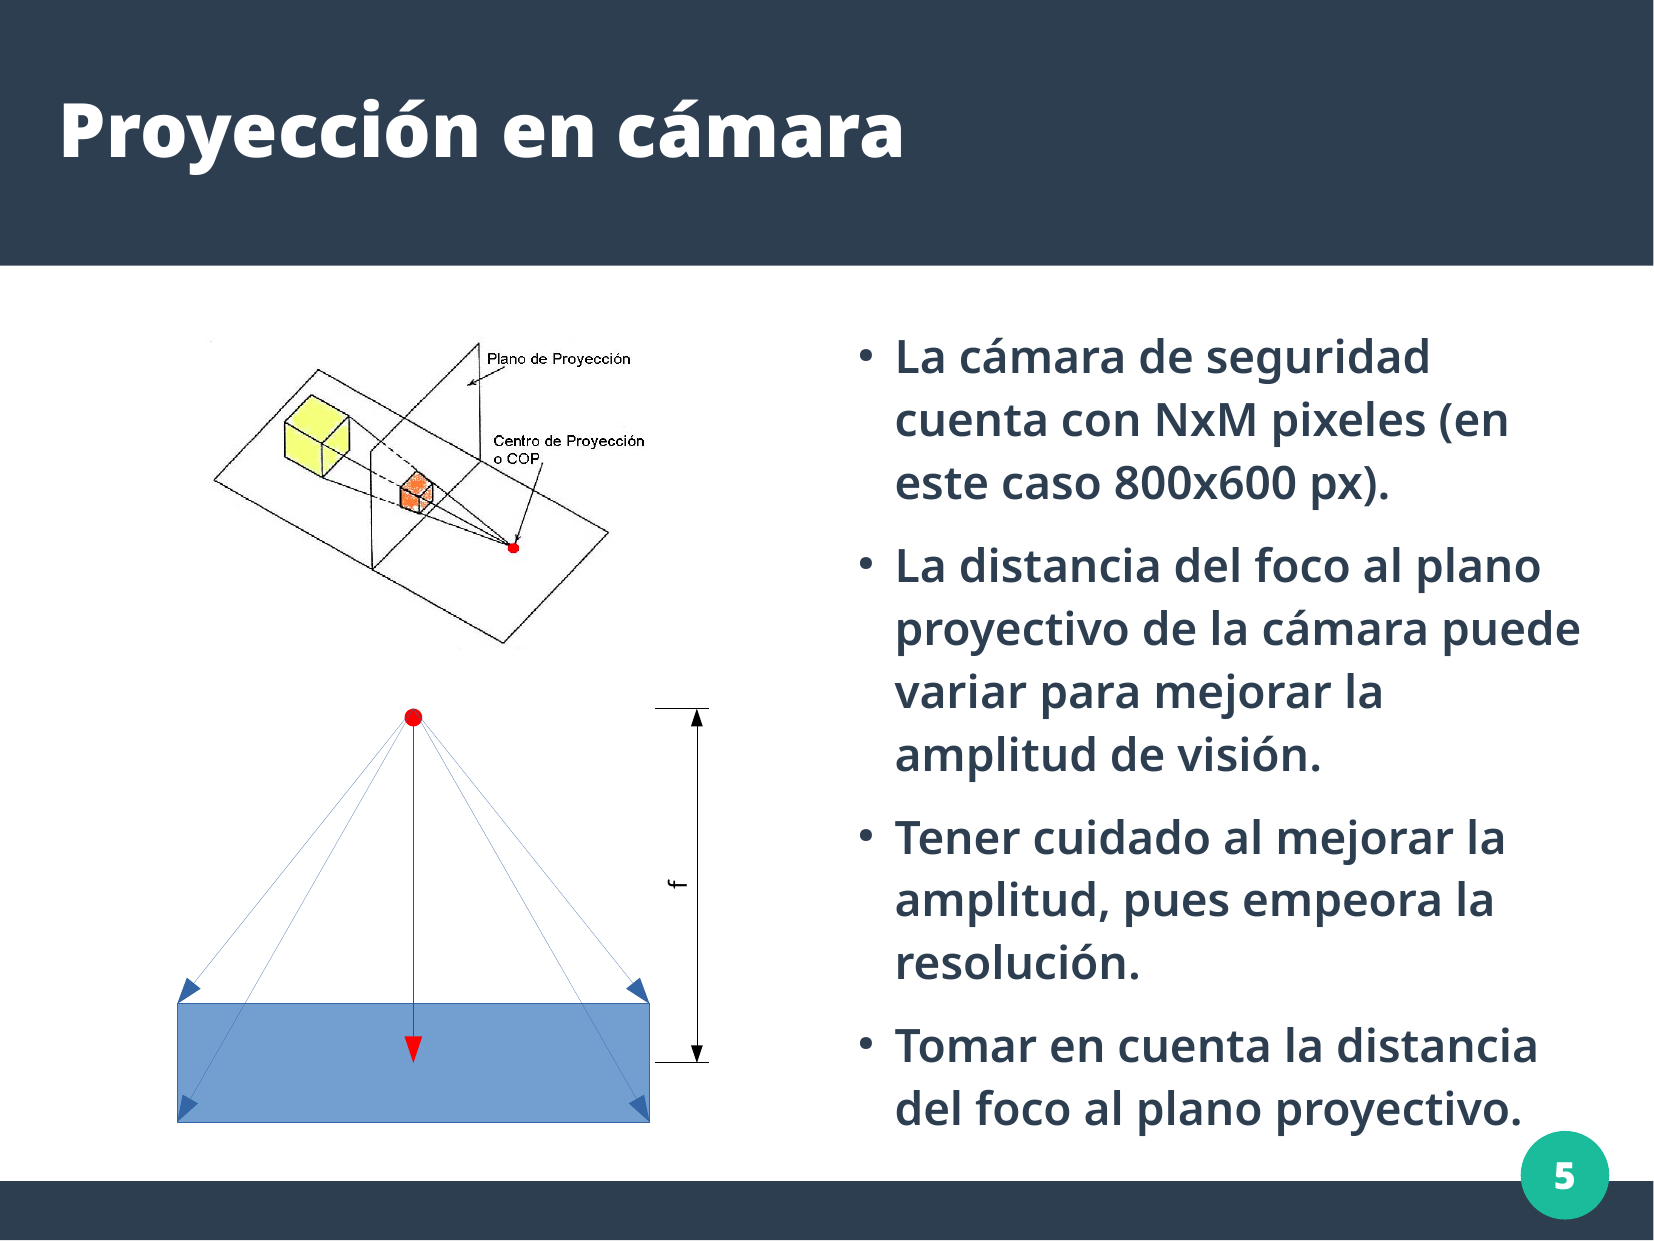

# Proyección en cámara
La cámara de seguridad cuenta con NxM pixeles (en este caso 800x600 px).
La distancia del foco al plano proyectivo de la cámara puede variar para mejorar la amplitud de visión.
Tener cuidado al mejorar la amplitud, pues empeora la resolución.
Tomar en cuenta la distancia del foco al plano proyectivo.
5